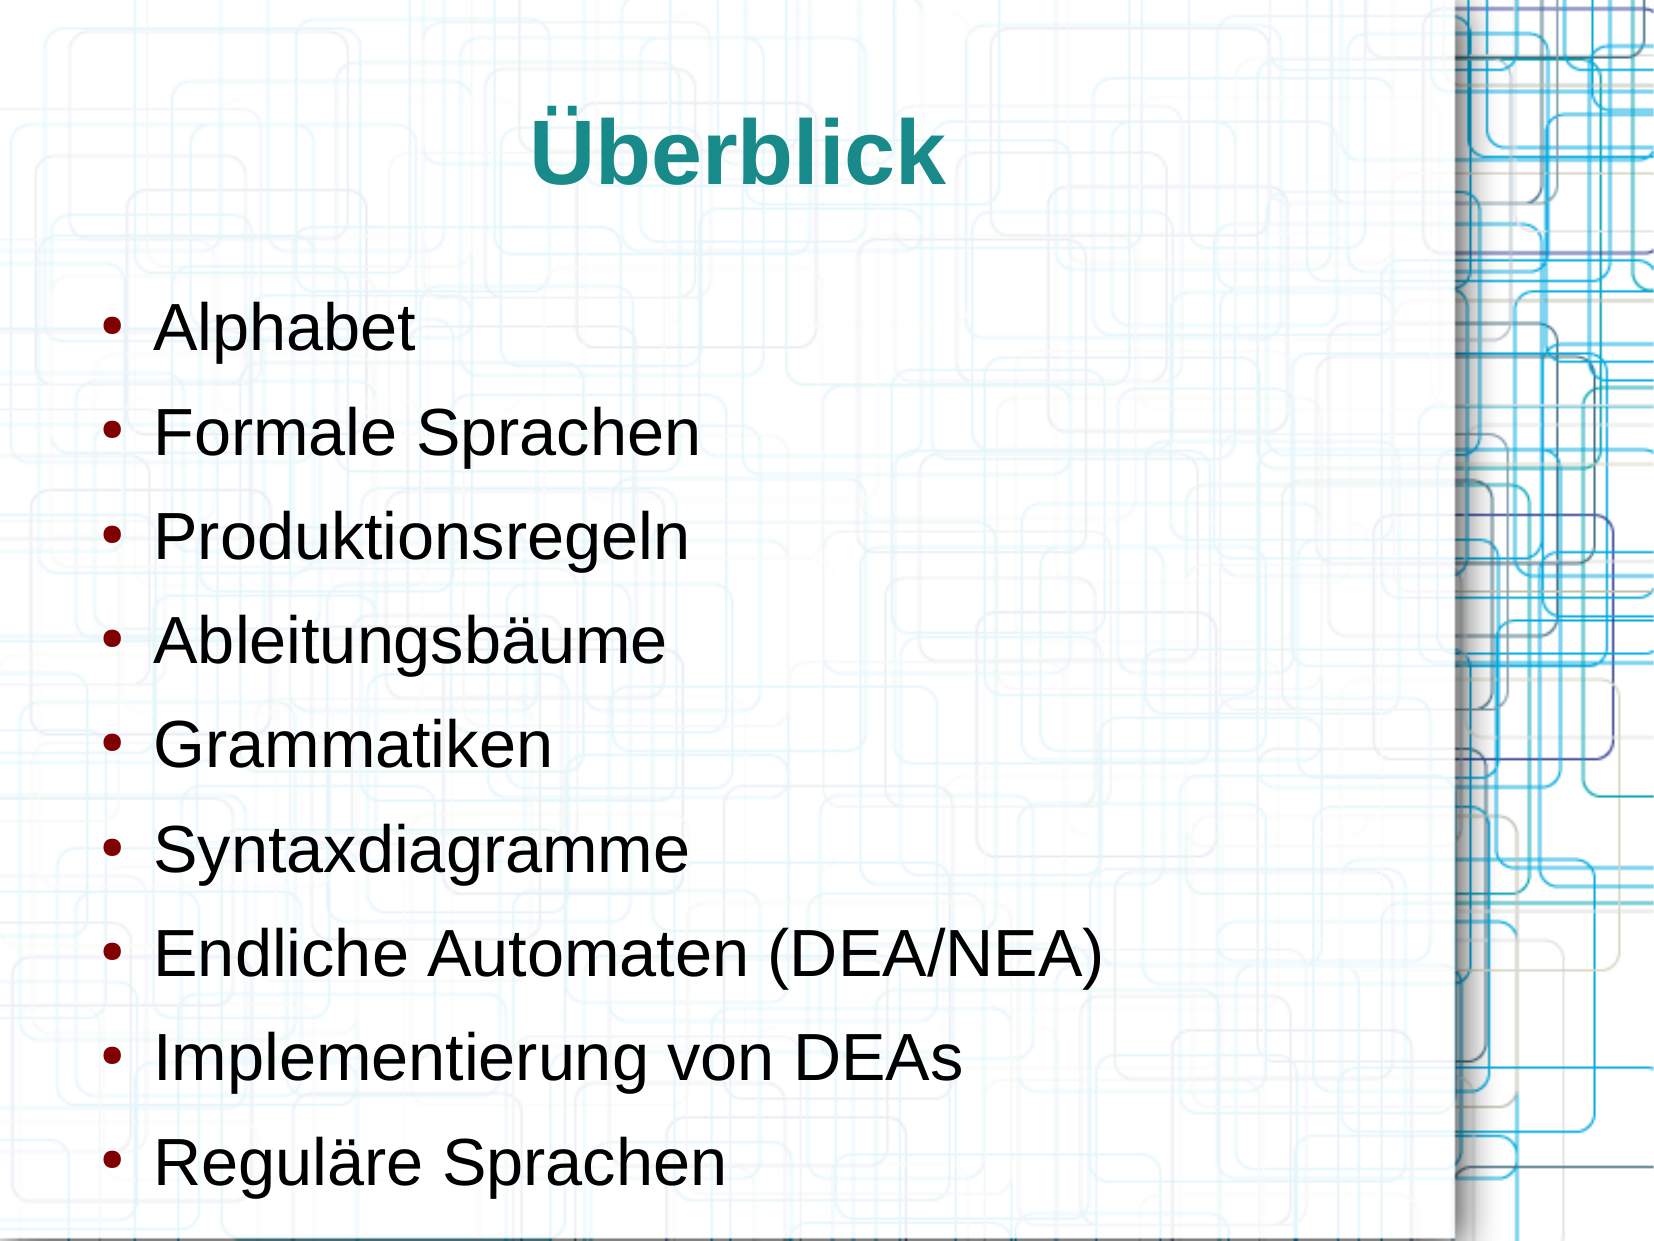

# Überblick
Alphabet
Formale Sprachen
Produktionsregeln
Ableitungsbäume
Grammatiken
Syntaxdiagramme
Endliche Automaten (DEA/NEA)
Implementierung von DEAs
Reguläre Sprachen